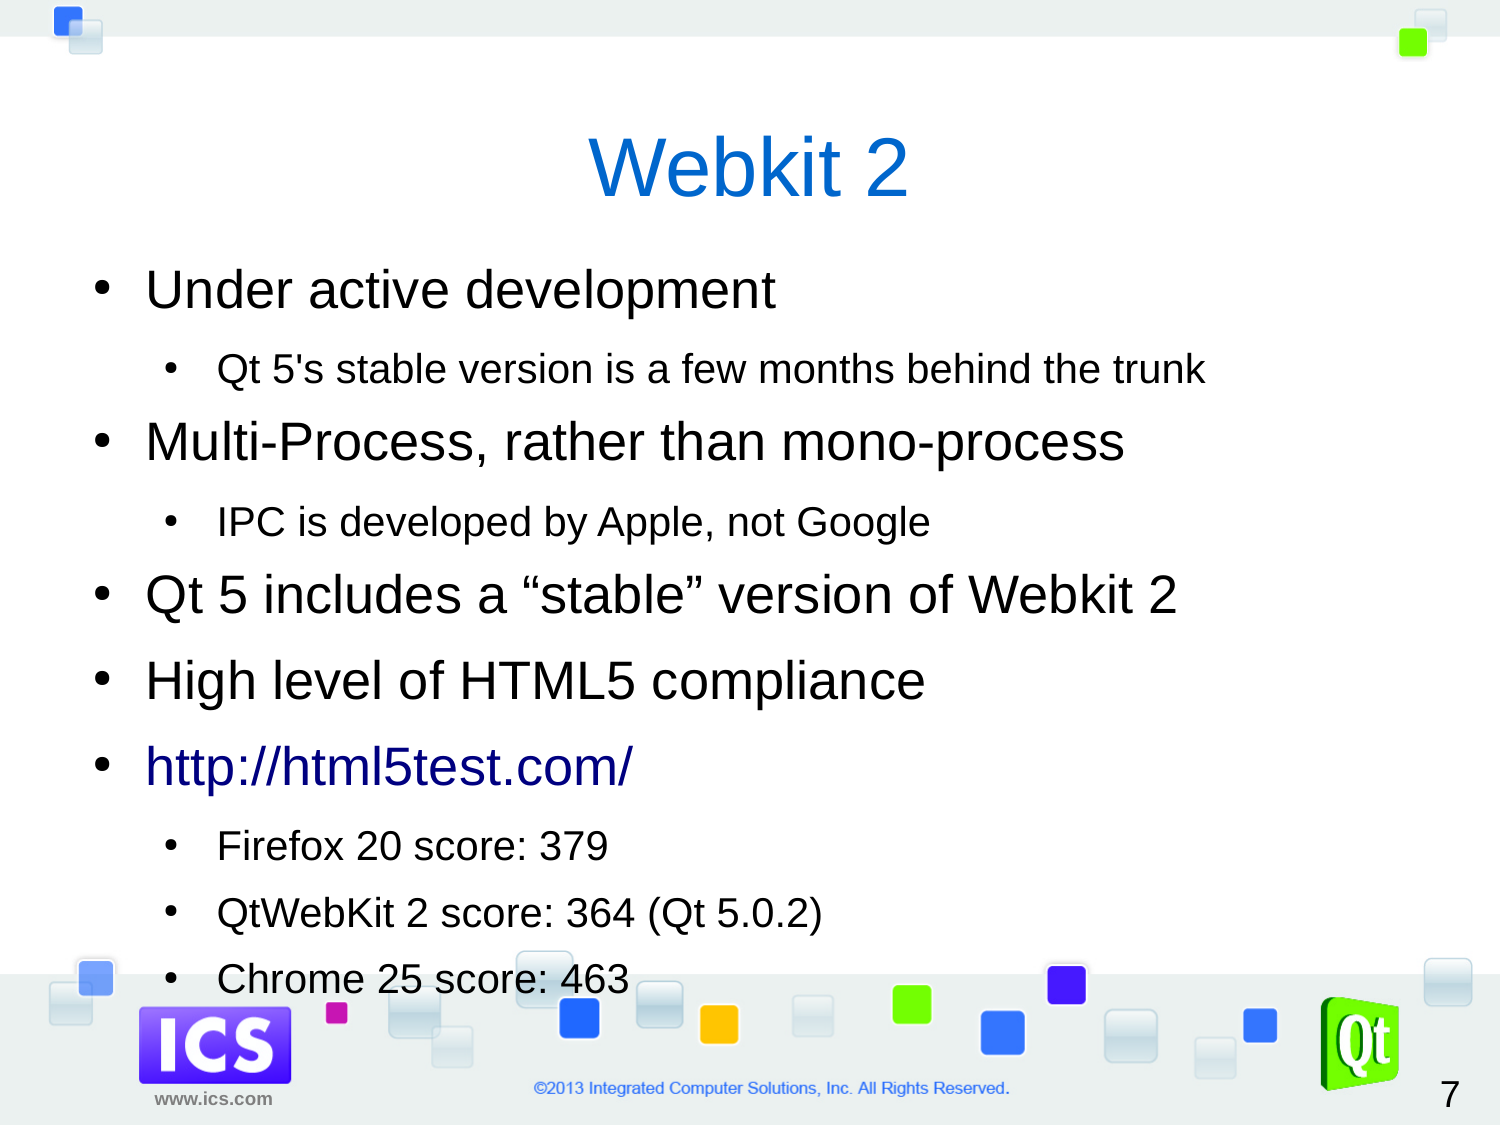

# Webkit 2
Under active development
Qt 5's stable version is a few months behind the trunk
Multi-Process, rather than mono-process
IPC is developed by Apple, not Google
Qt 5 includes a “stable” version of Webkit 2
High level of HTML5 compliance
http://html5test.com/
Firefox 20 score: 379
QtWebKit 2 score: 364 (Qt 5.0.2)
Chrome 25 score: 463